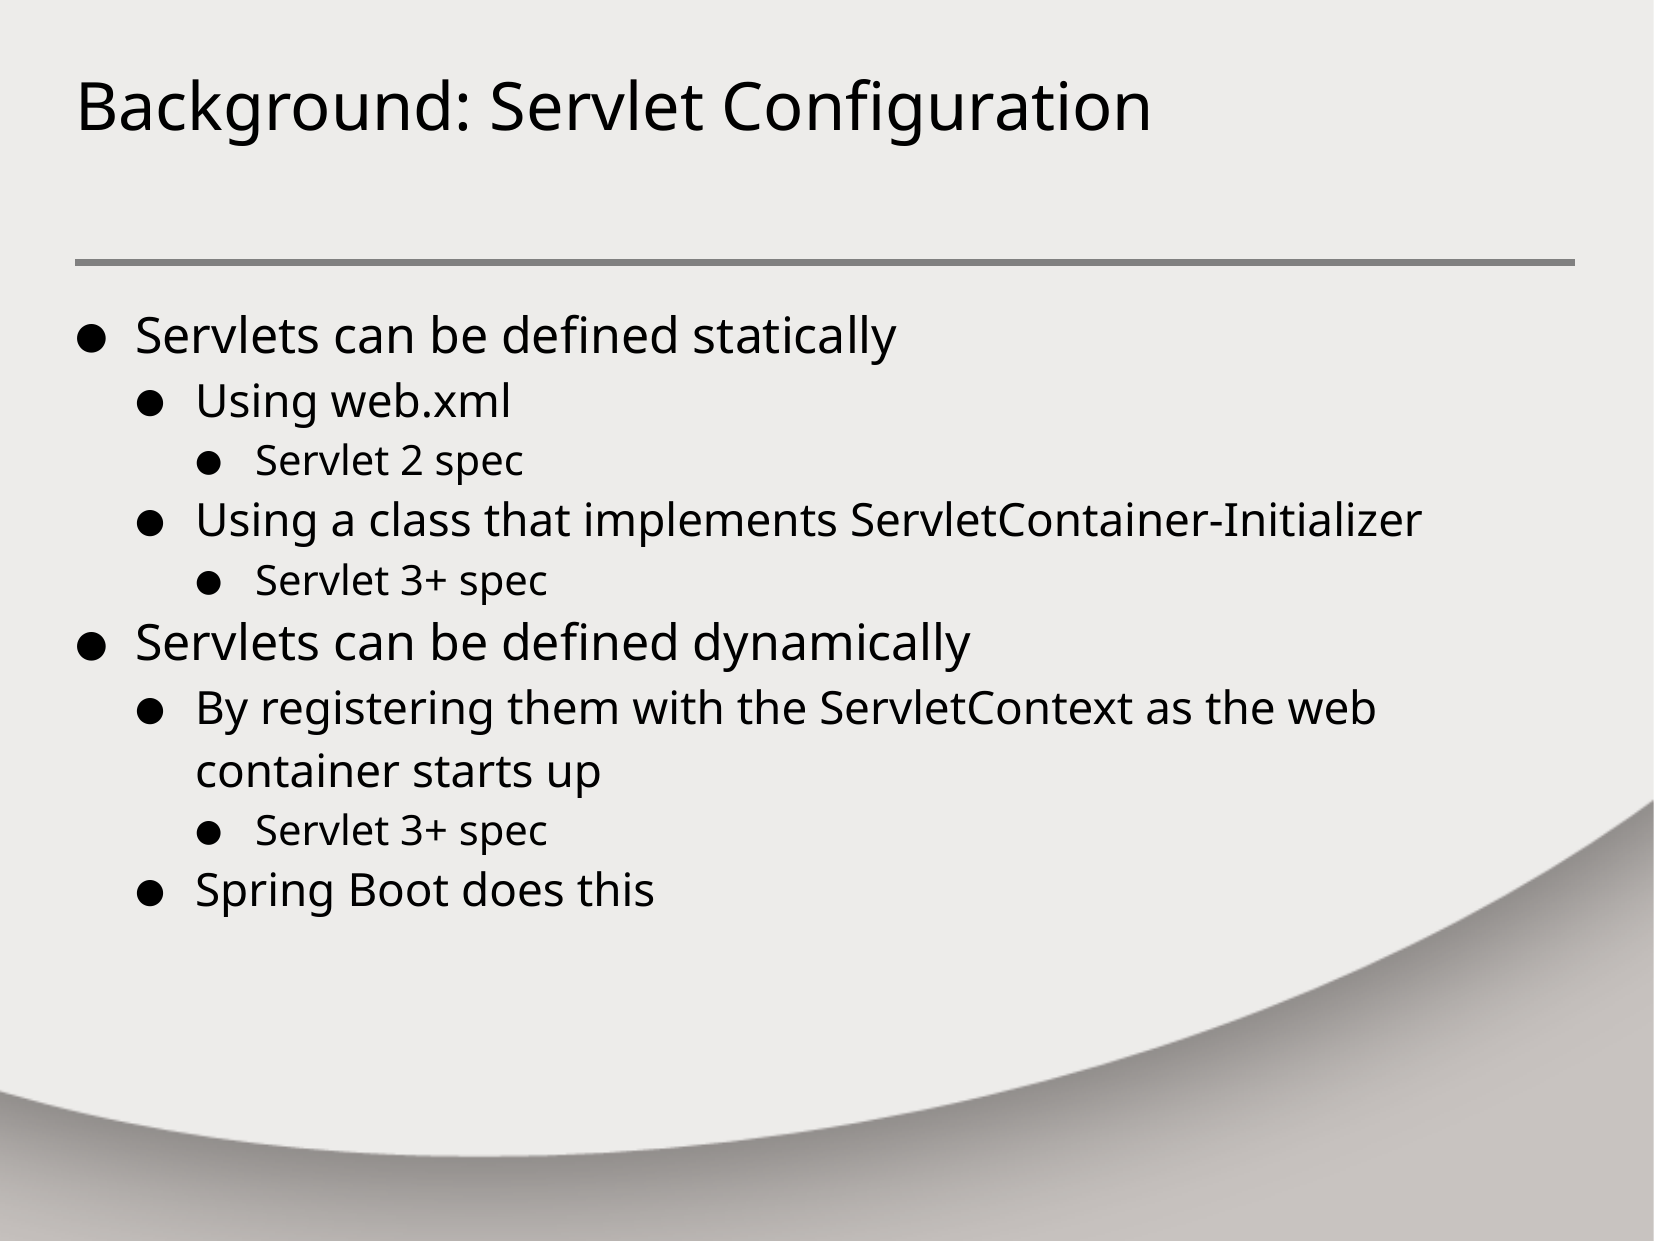

Background: Servlet Configuration
# Servlets can be defined statically
Using web.xml
Servlet 2 spec
Using a class that implements ServletContainer-Initializer
Servlet 3+ spec
Servlets can be defined dynamically
By registering them with the ServletContext as the web container starts up
Servlet 3+ spec
Spring Boot does this